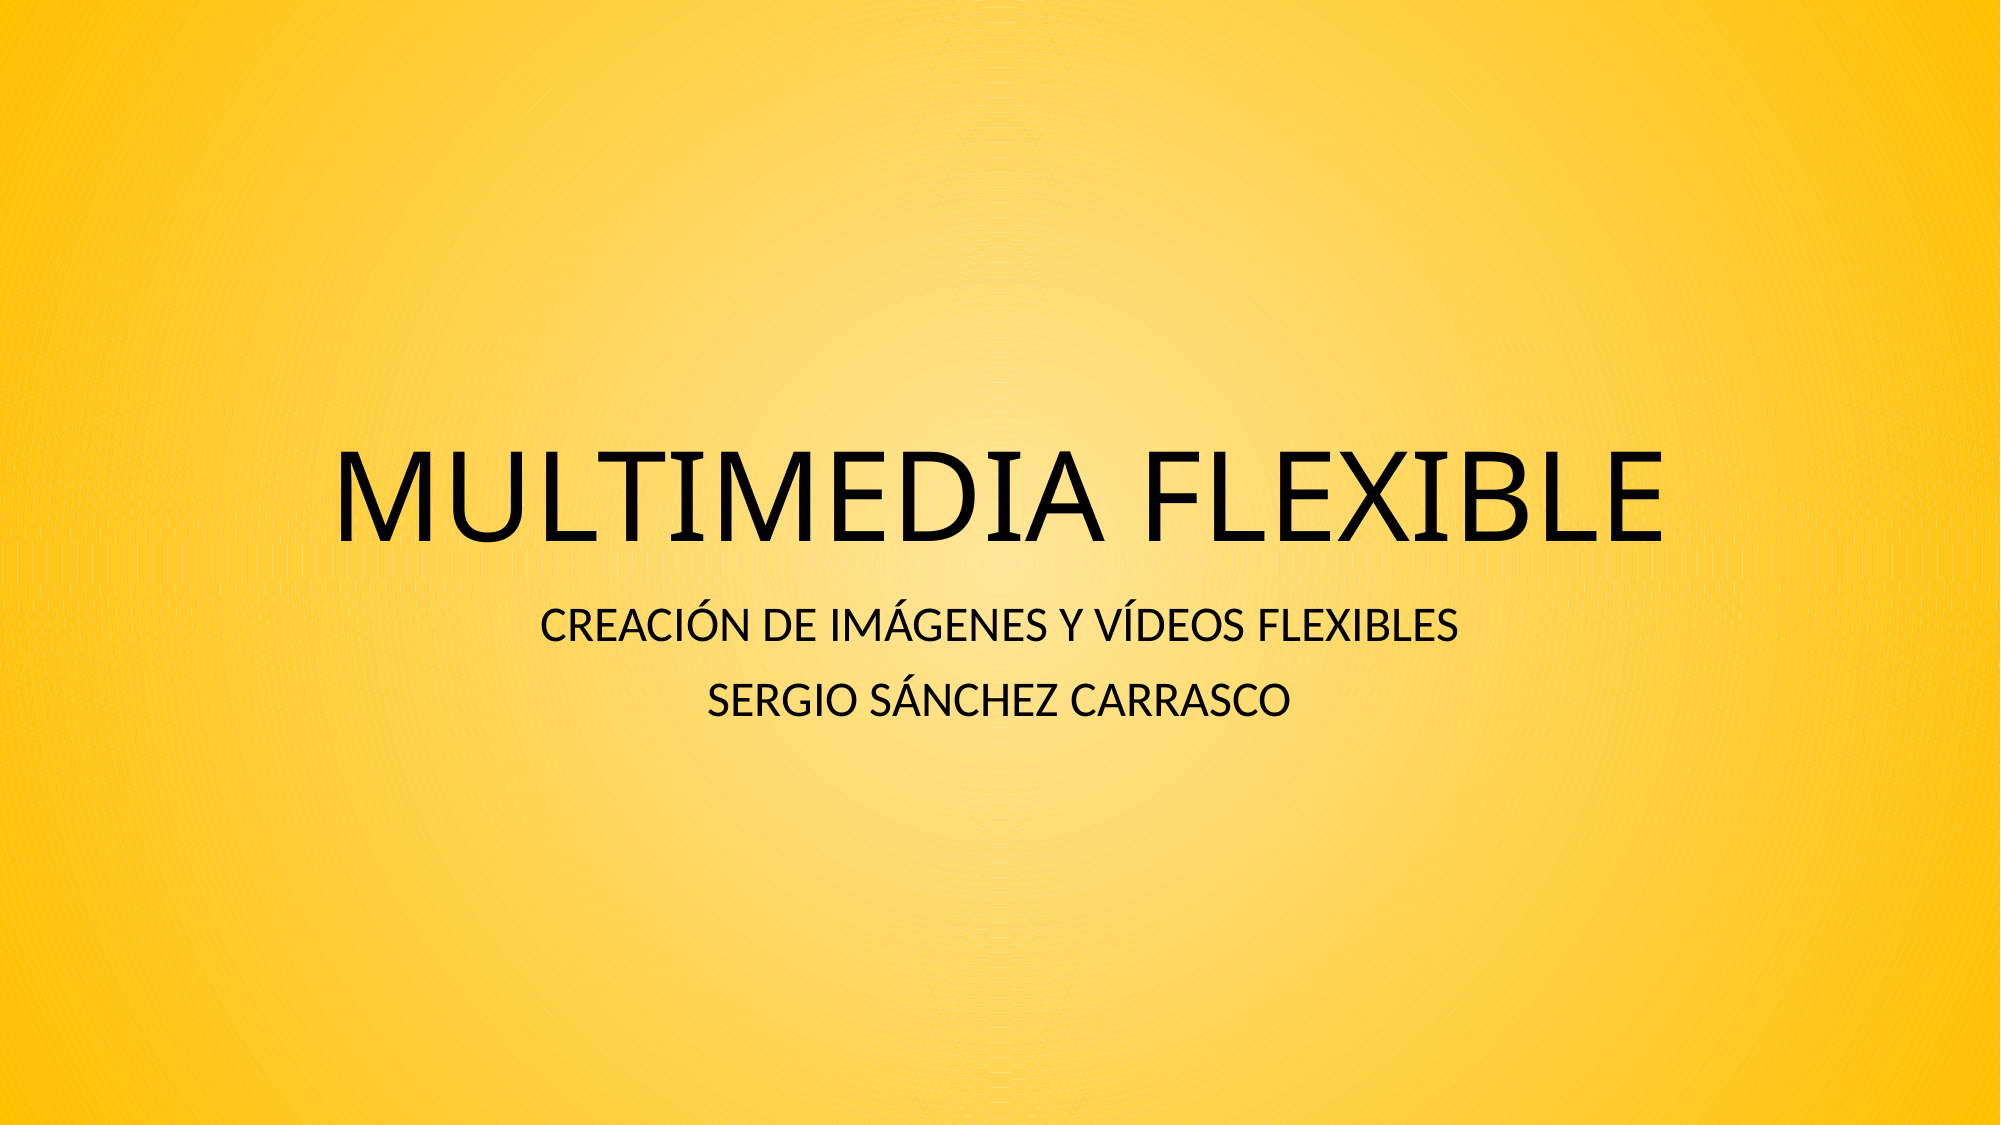

# MULTIMEDIA FLEXIBLE
CREACIÓN DE IMÁGENES Y VÍDEOS FLEXIBLES
SERGIO SÁNCHEZ CARRASCO